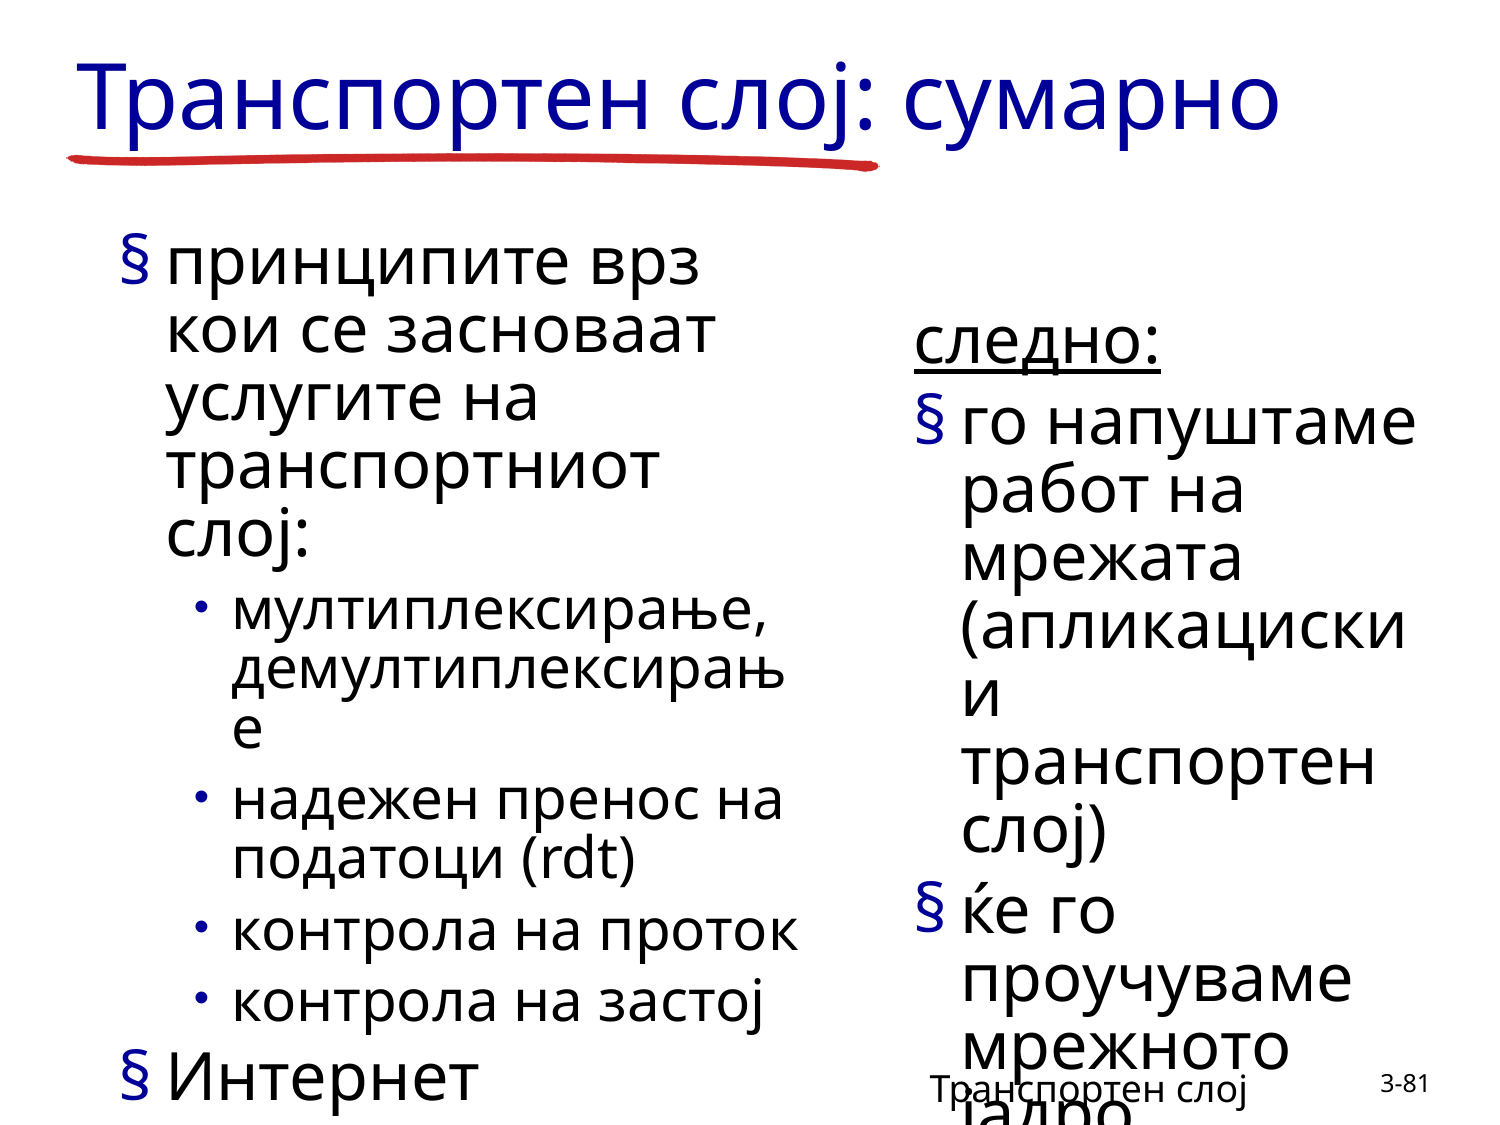

# Транспортен слој: сумарно
принципите врз кои се засноваат услугите на транспортниот слој:
мултиплексирање, демултиплексирање
надежен пренос на податоци (rdt)
контрола на проток
контрола на застој
Интернет протоколи
UDP
TCP
следно:
го напуштаме работ на мрежата (апликациски и транспортен слој)
ќе го проучуваме мрежното јадро
податочна рамнина
контролна рамнина
Транспортен слој